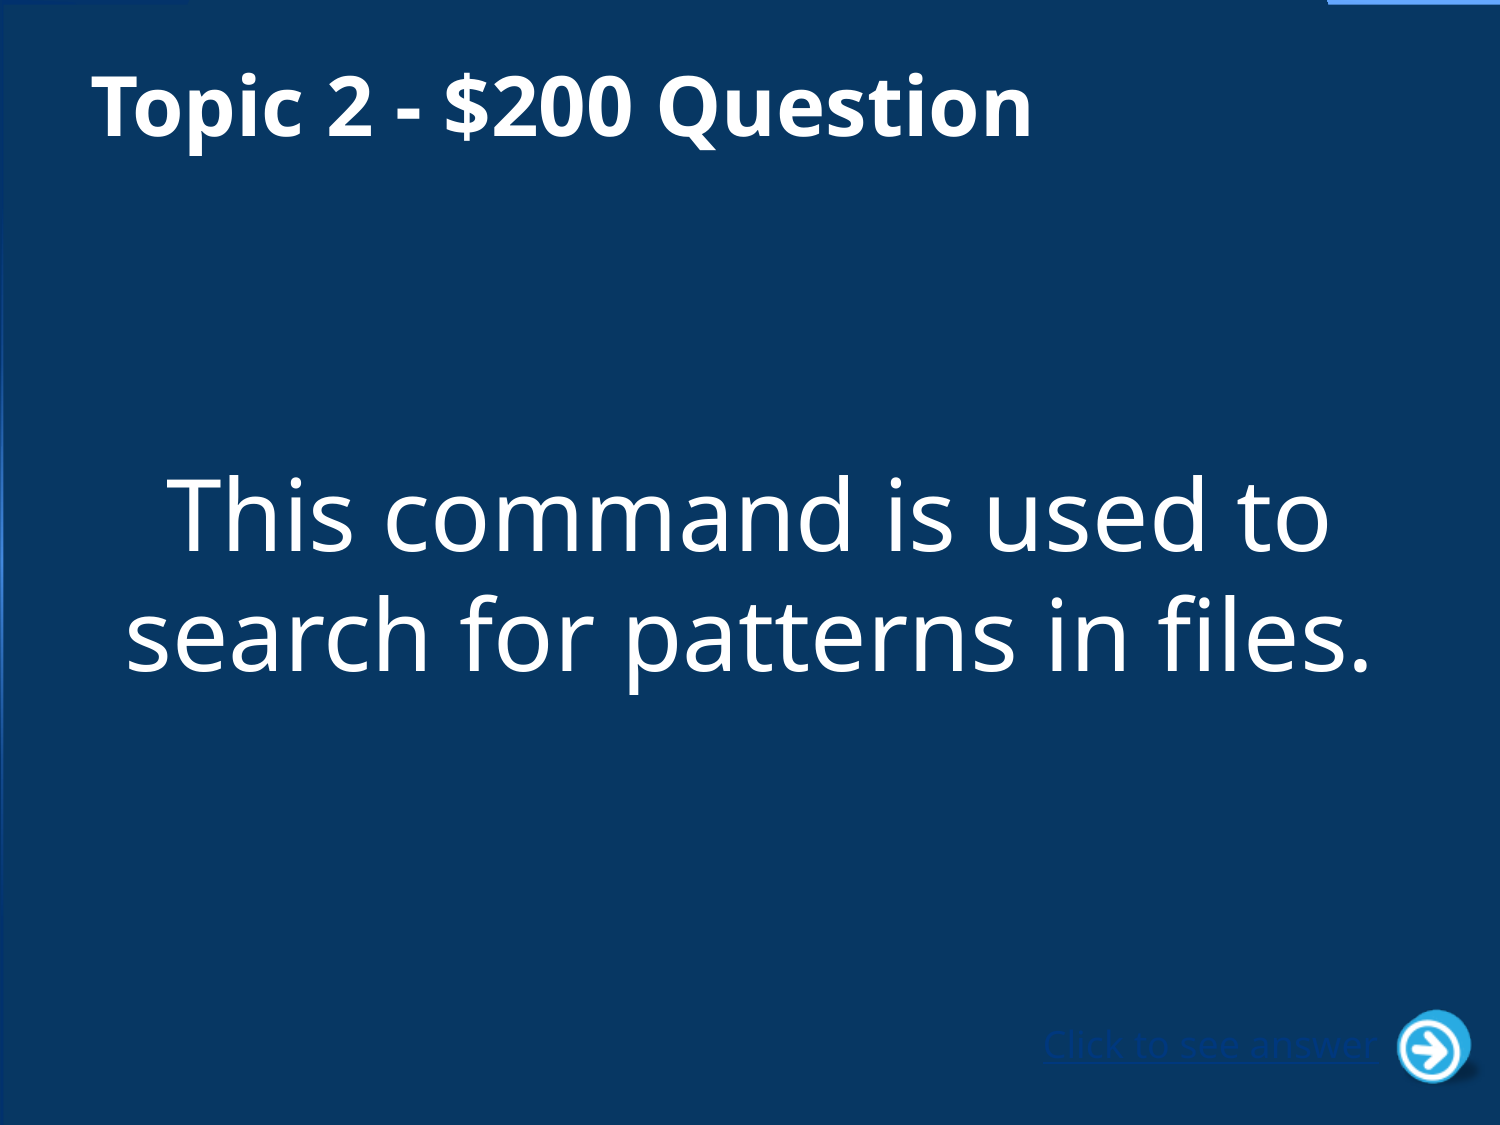

Topic 2 - $200 Question
# This command is used to search for patterns in files.
Click to see answer